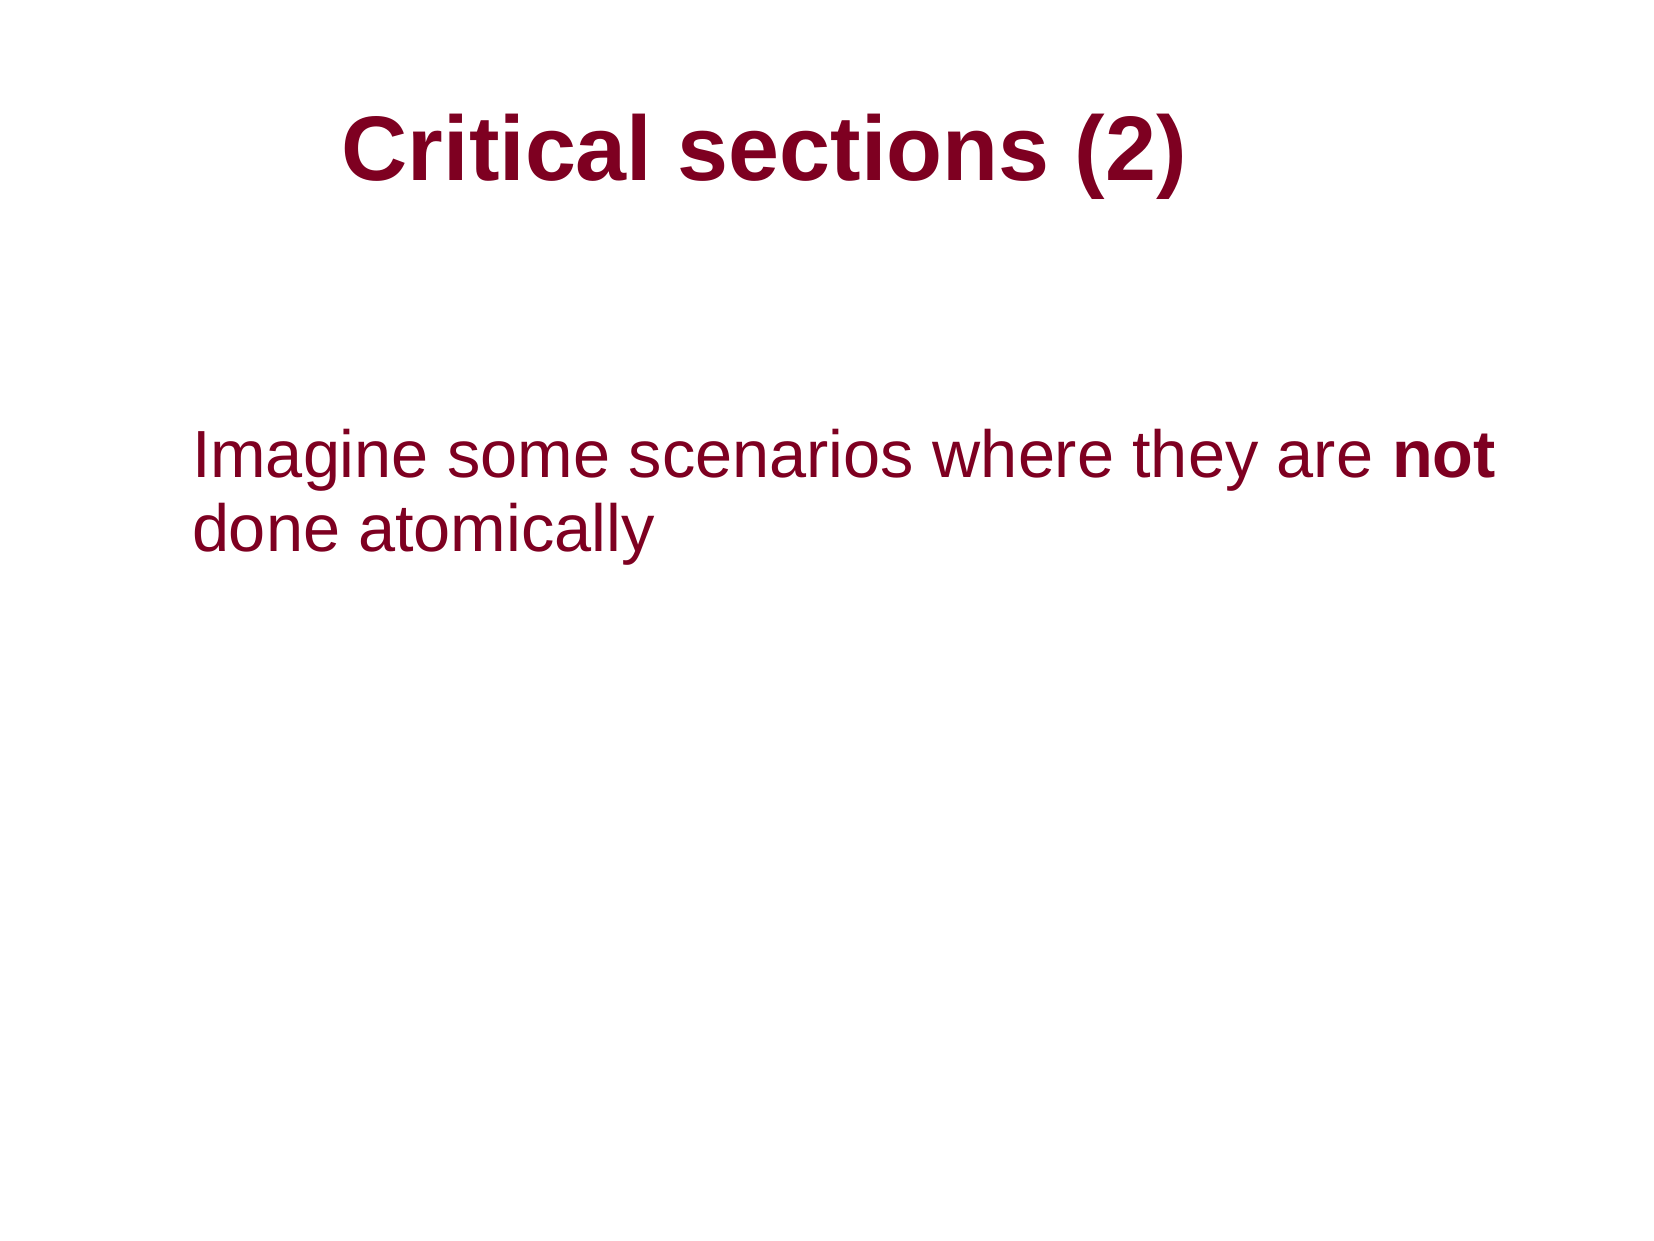

# Critical sections (2)
Imagine some scenarios where they are not done atomically